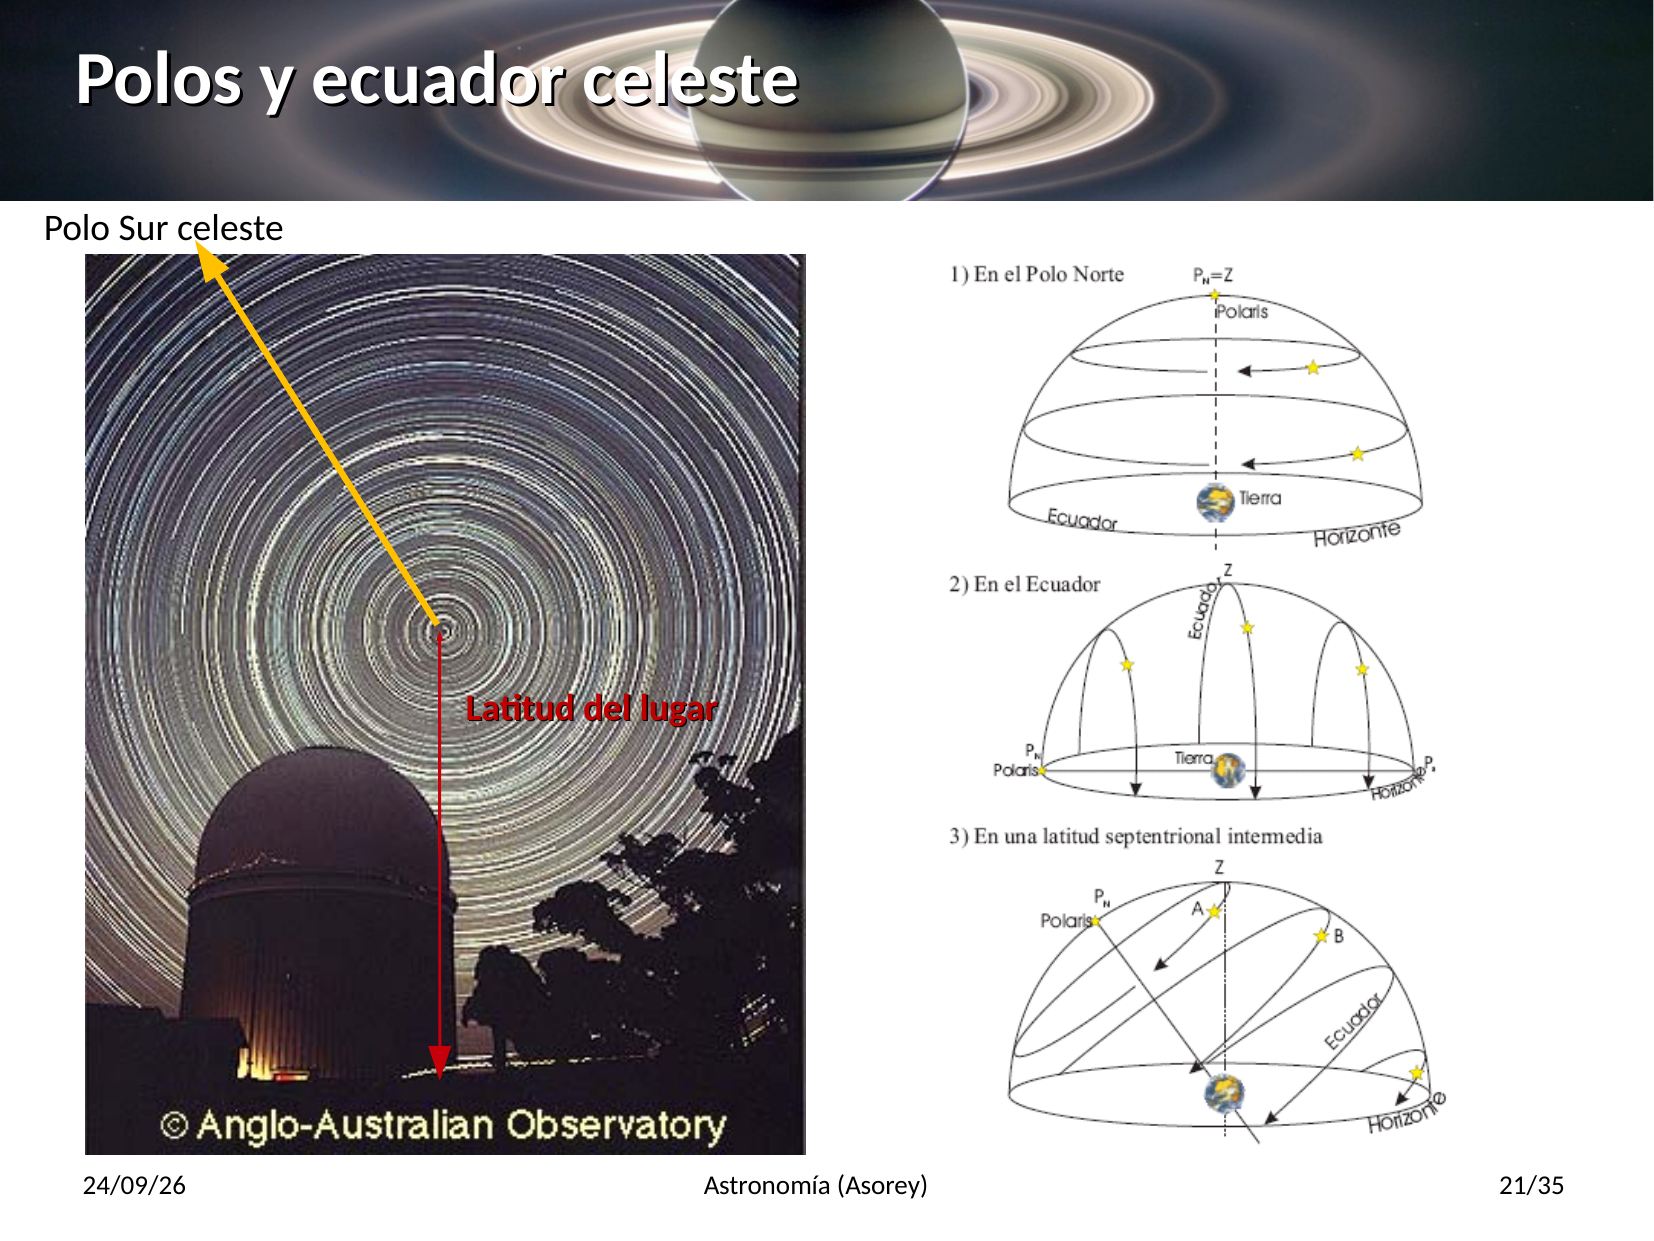

# Polos y ecuador celeste
Polo Sur celeste
Latitud del lugar
Astronomía (Asorey)
21